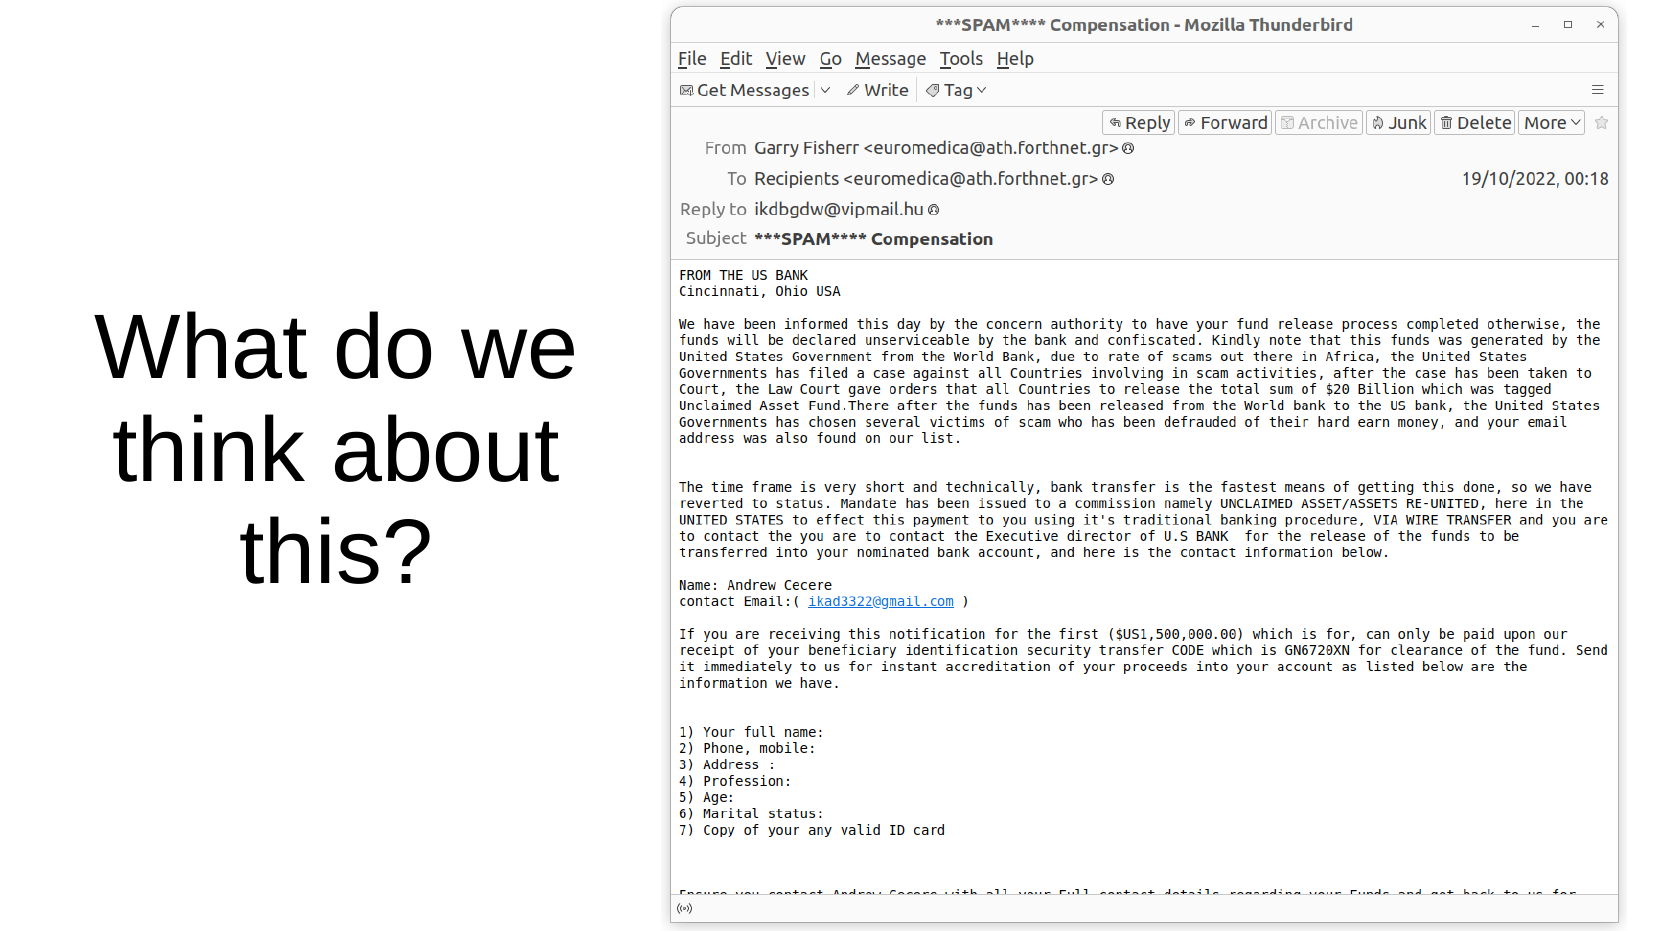

# What do we think about this?